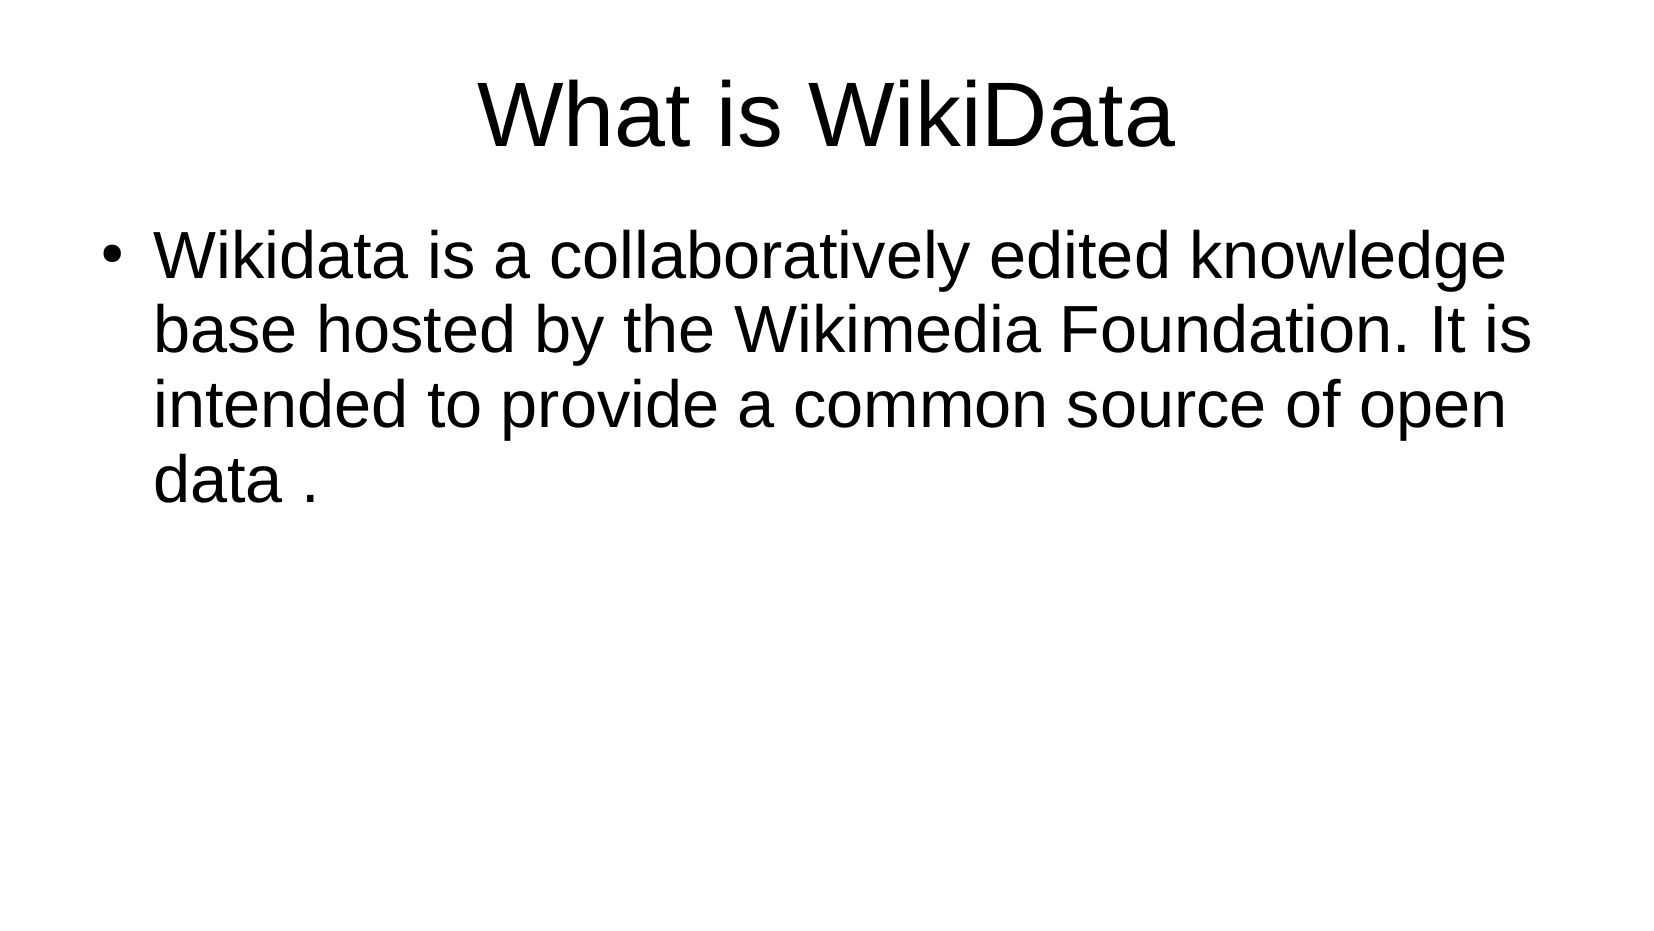

# What is WikiData
Wikidata is a collaboratively edited knowledge base hosted by the Wikimedia Foundation. It is intended to provide a common source of open data .